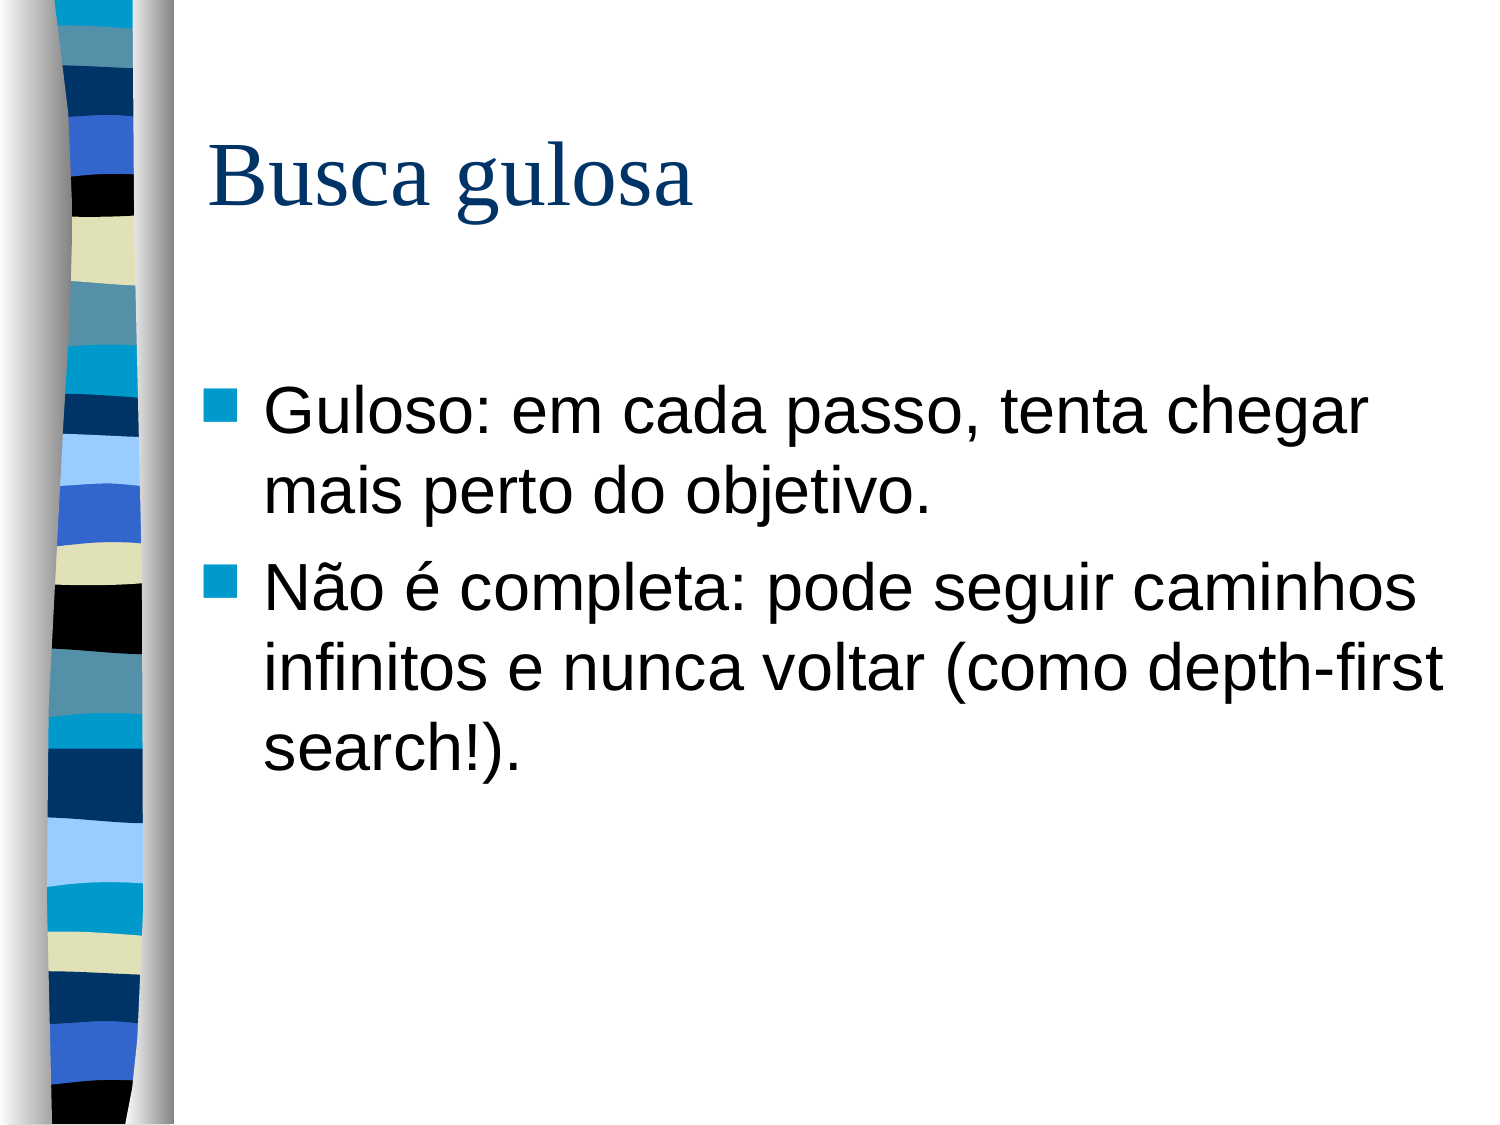

# Busca gulosa
Guloso: em cada passo, tenta chegar mais perto do objetivo.
Não é completa: pode seguir caminhos infinitos e nunca voltar (como depth-first search!).